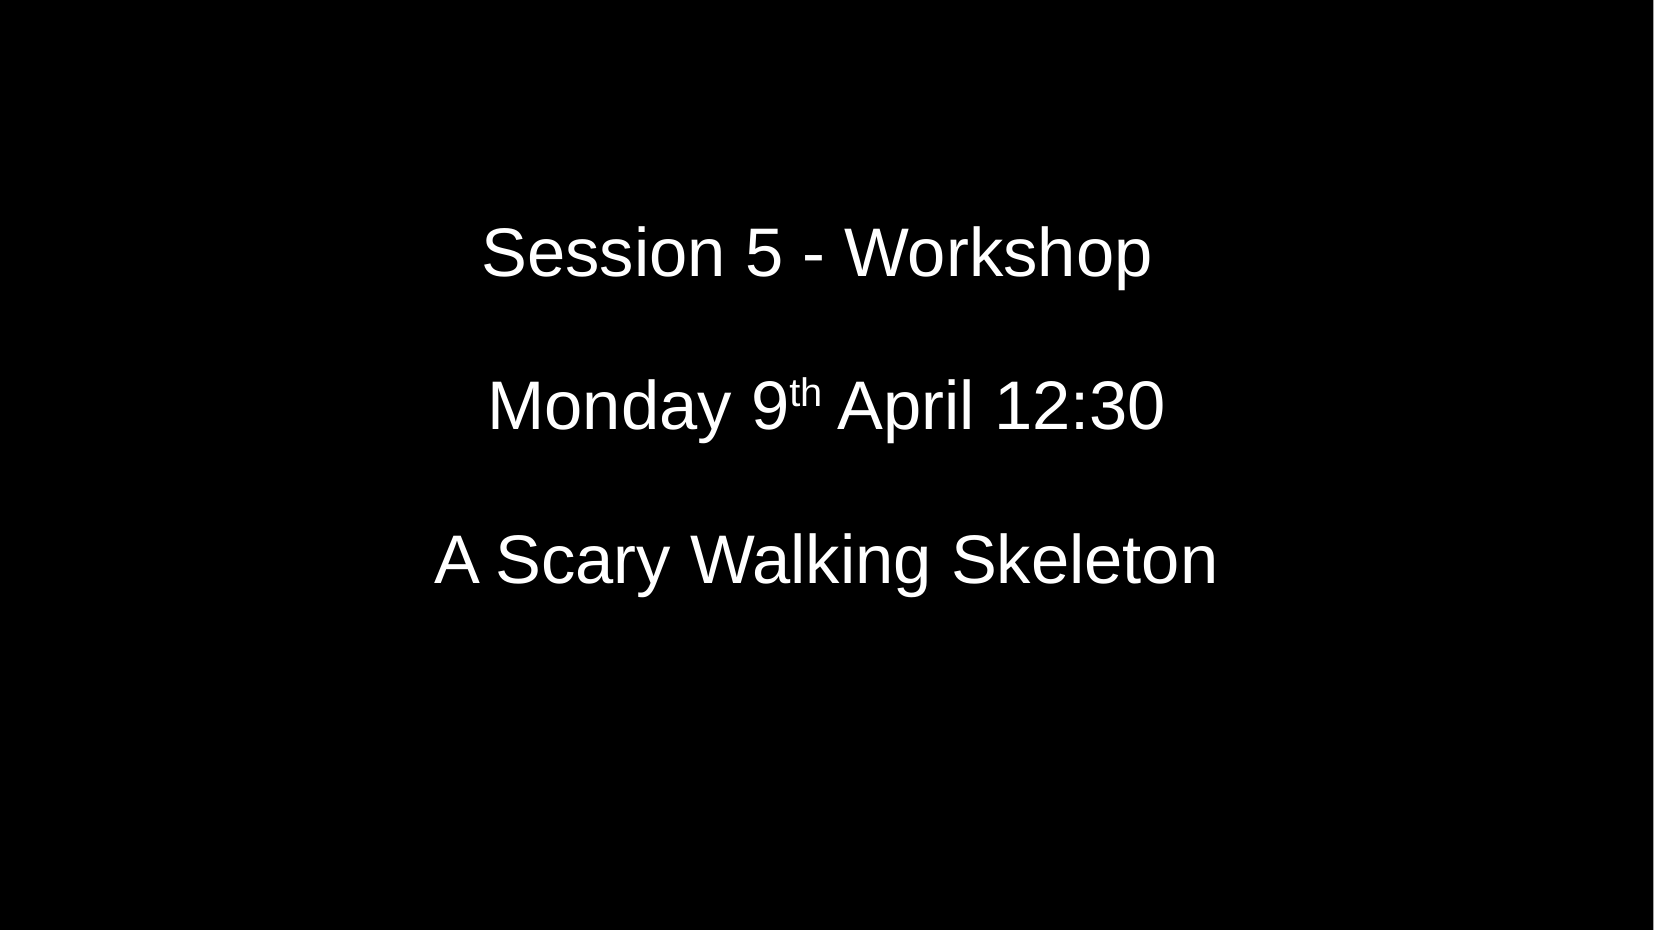

# Session 5 - Workshop Monday 9th April 12:30 A Scary Walking Skeleton